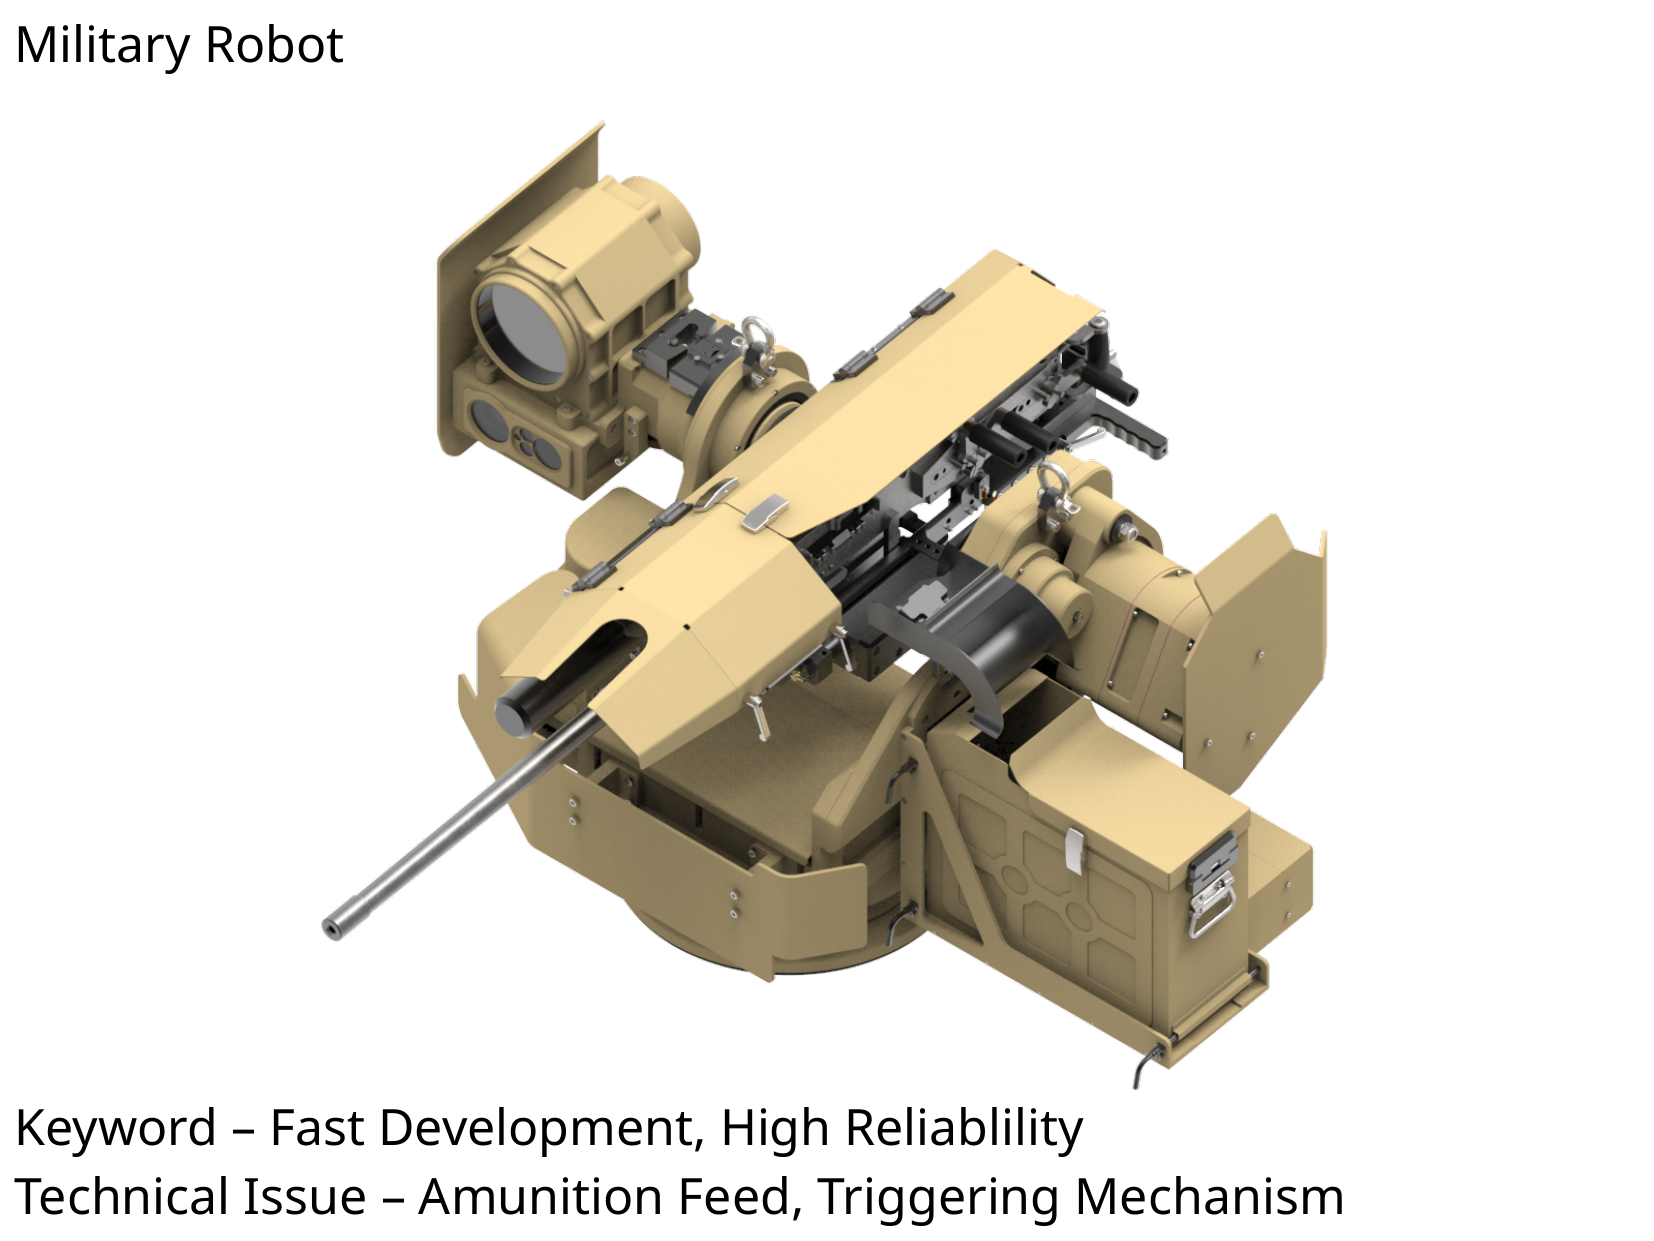

Military Robot
Keyword – Fast Development, High Reliablility
Technical Issue – Amunition Feed, Triggering Mechanism